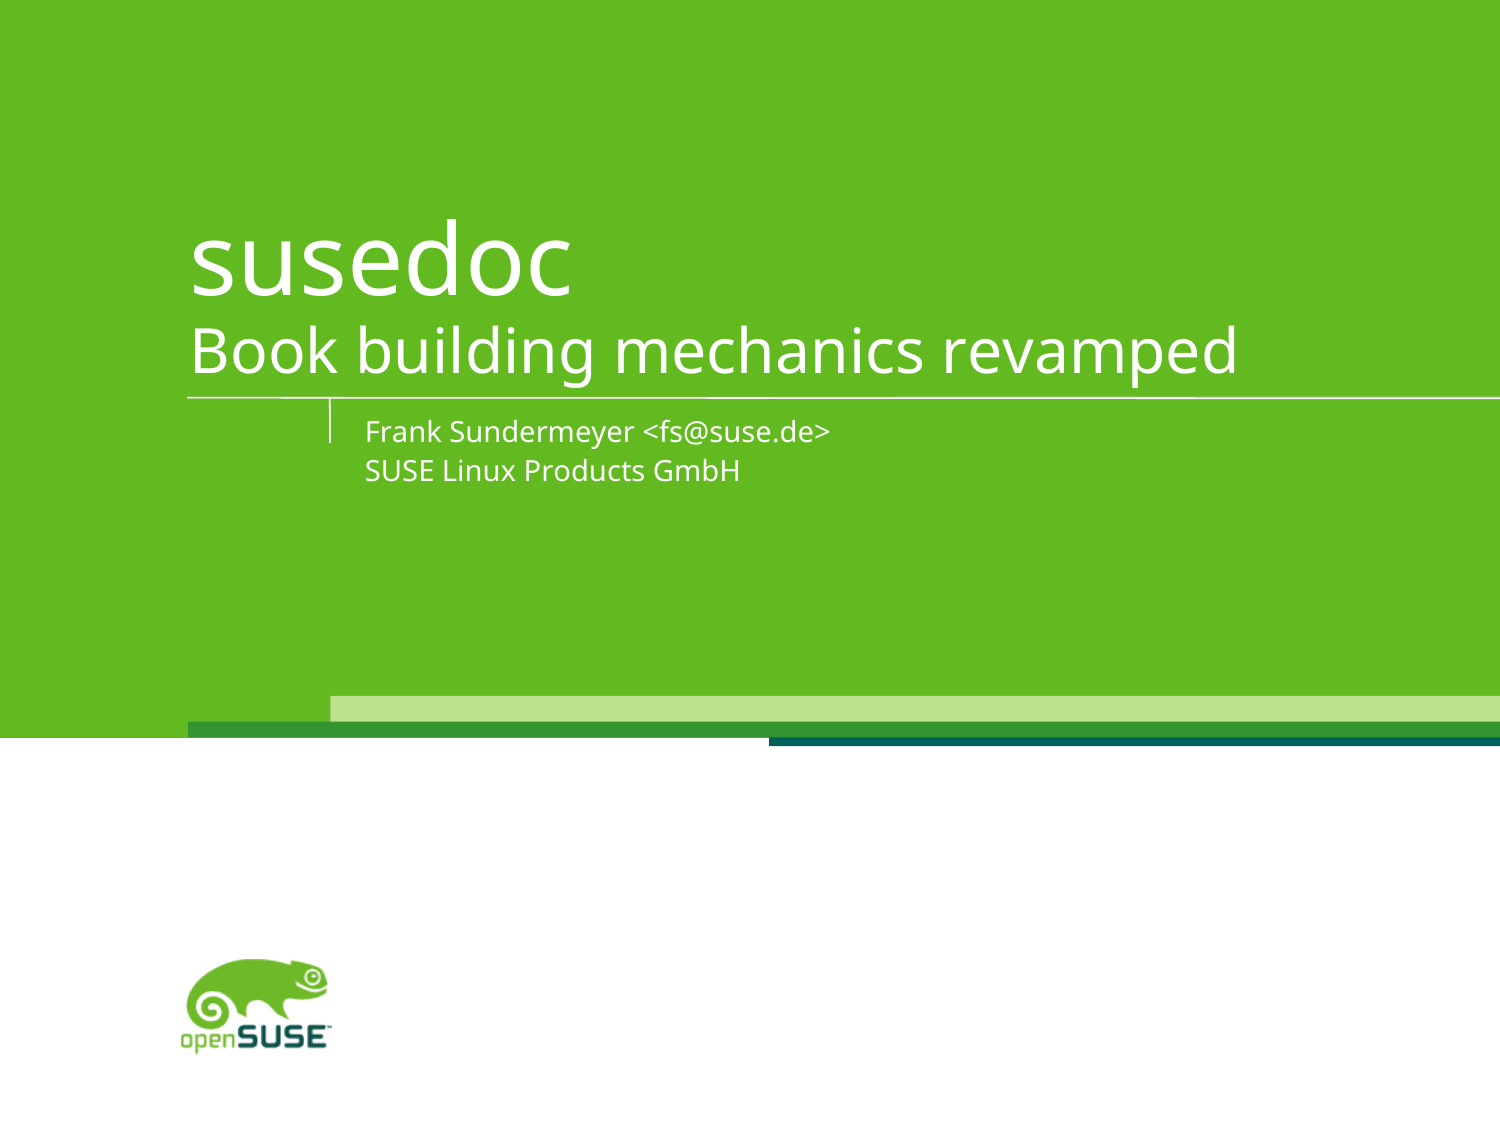

# susedoc Book building mechanics revamped
Frank Sundermeyer <fs@suse.de>
SUSE Linux Products GmbH